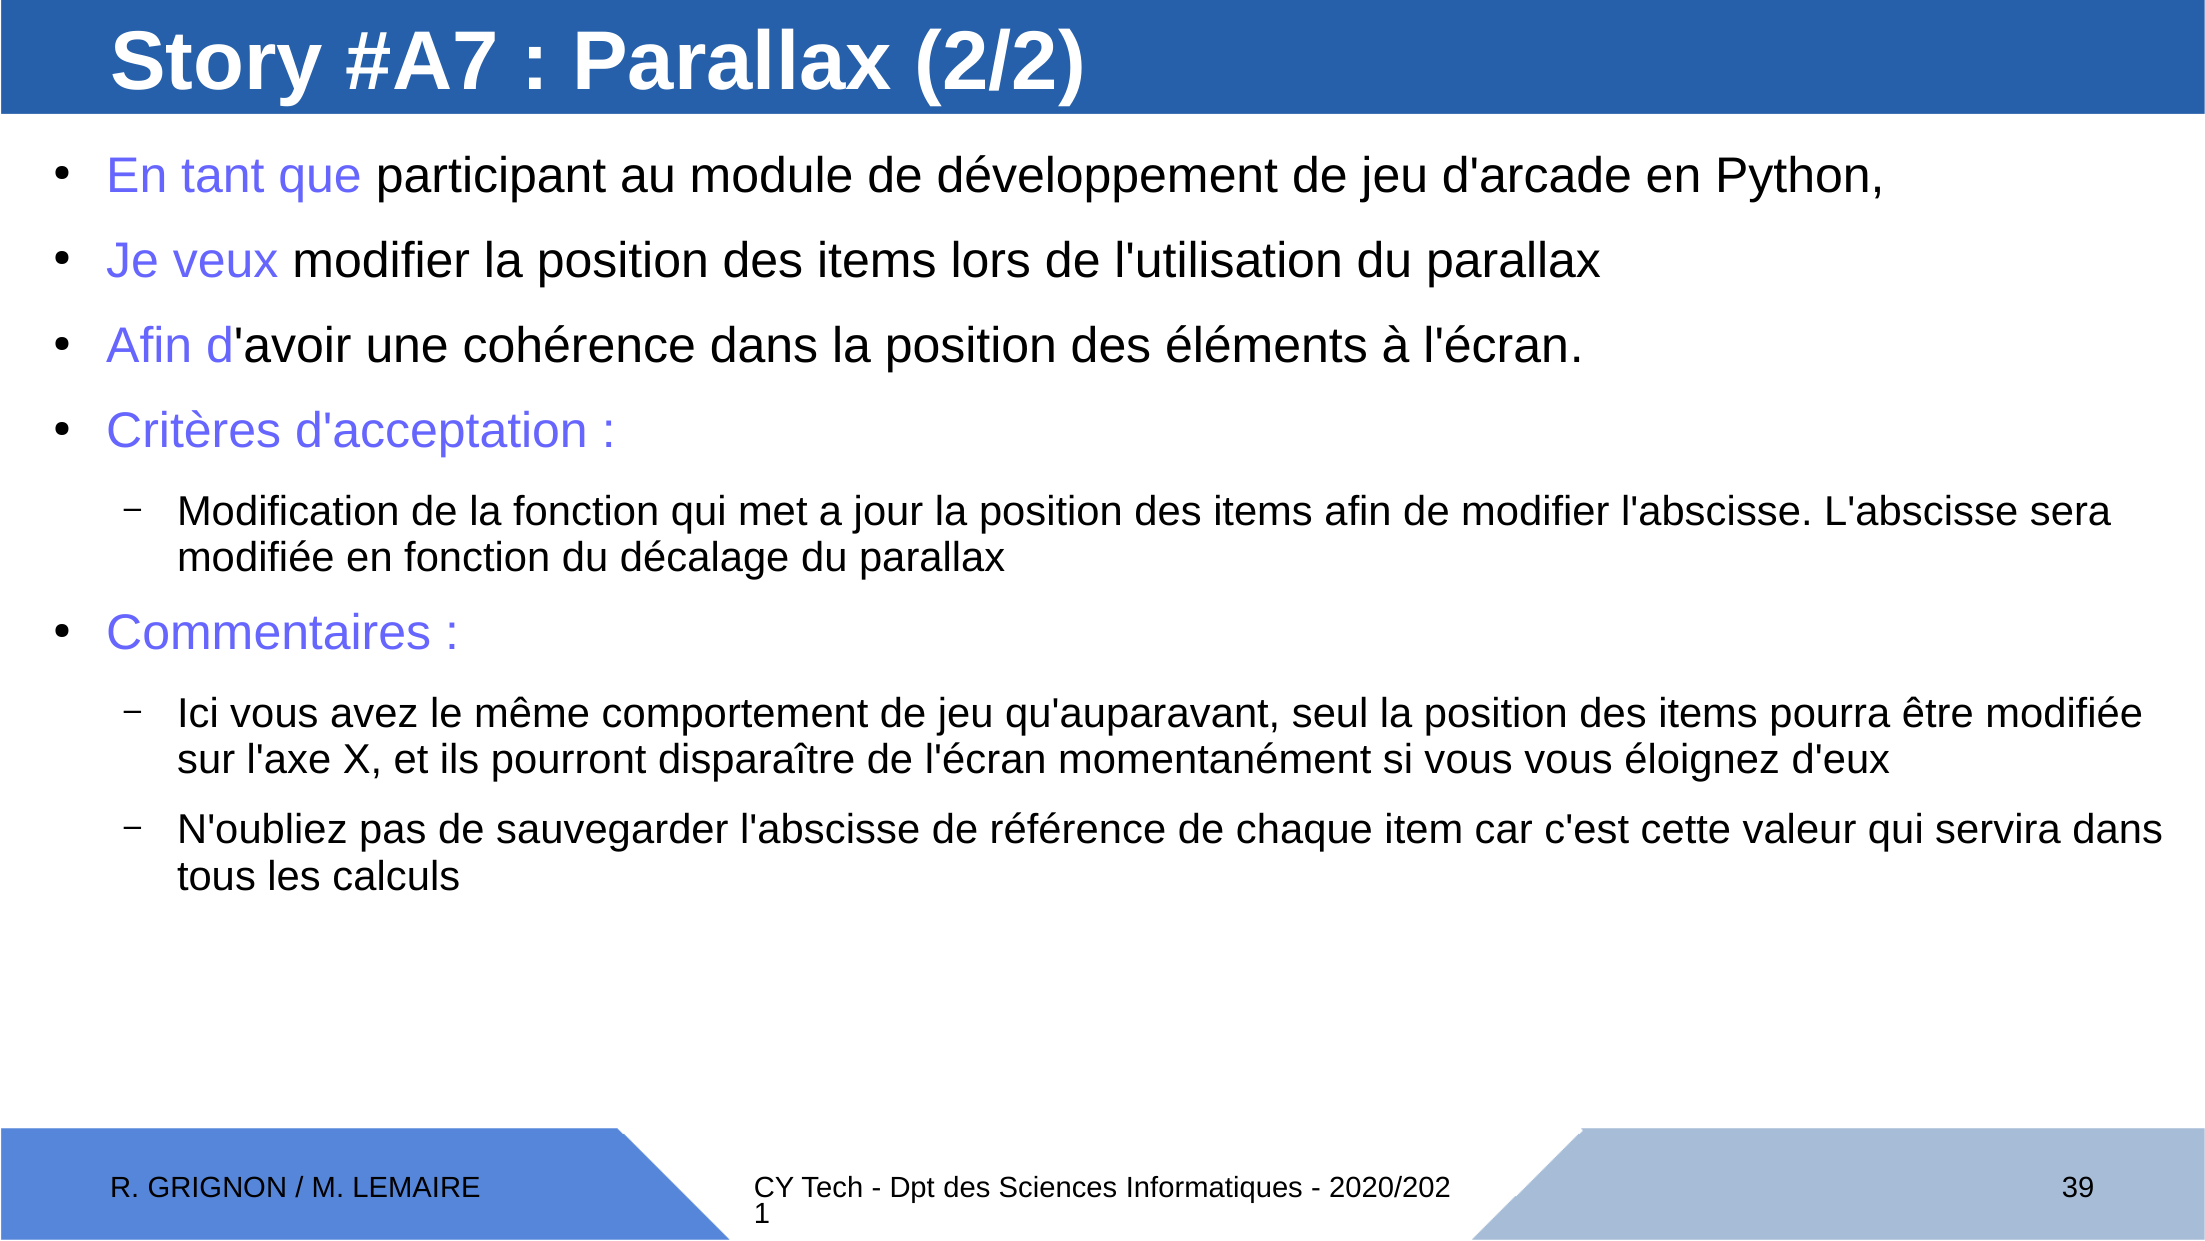

# Story #A7 : Parallax (2/2)
En tant que participant au module de développement de jeu d'arcade en Python,
Je veux modifier la position des items lors de l'utilisation du parallax
Afin d'avoir une cohérence dans la position des éléments à l'écran.
Critères d'acceptation :
Modification de la fonction qui met a jour la position des items afin de modifier l'abscisse. L'abscisse sera modifiée en fonction du décalage du parallax
Commentaires :
Ici vous avez le même comportement de jeu qu'auparavant, seul la position des items pourra être modifiée sur l'axe X, et ils pourront disparaître de l'écran momentanément si vous vous éloignez d'eux
N'oubliez pas de sauvegarder l'abscisse de référence de chaque item car c'est cette valeur qui servira dans tous les calculs
R. GRIGNON / M. LEMAIRE
CY Tech - Dpt des Sciences Informatiques - 2020/2021
39